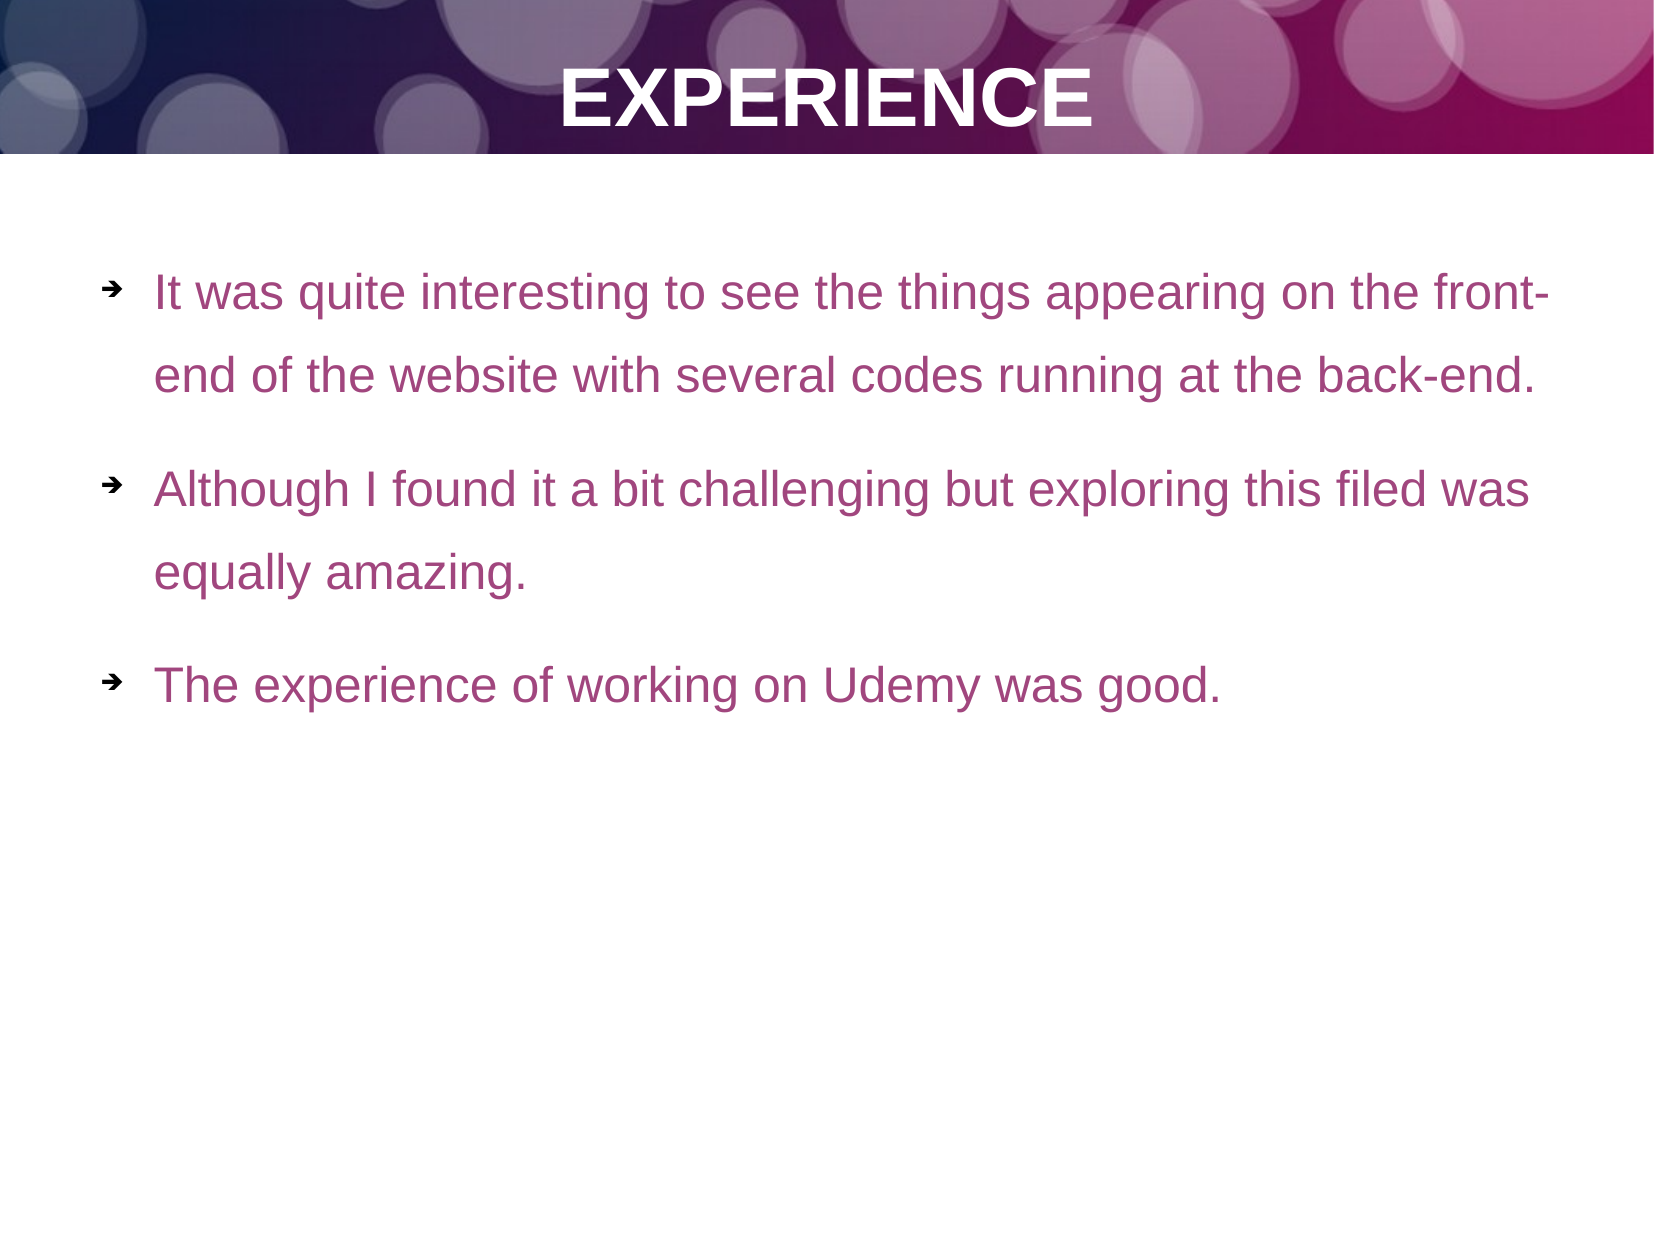

# EXPERIENCE
It was quite interesting to see the things appearing on the front-end of the website with several codes running at the back-end.
Although I found it a bit challenging but exploring this filed was equally amazing.
The experience of working on Udemy was good.